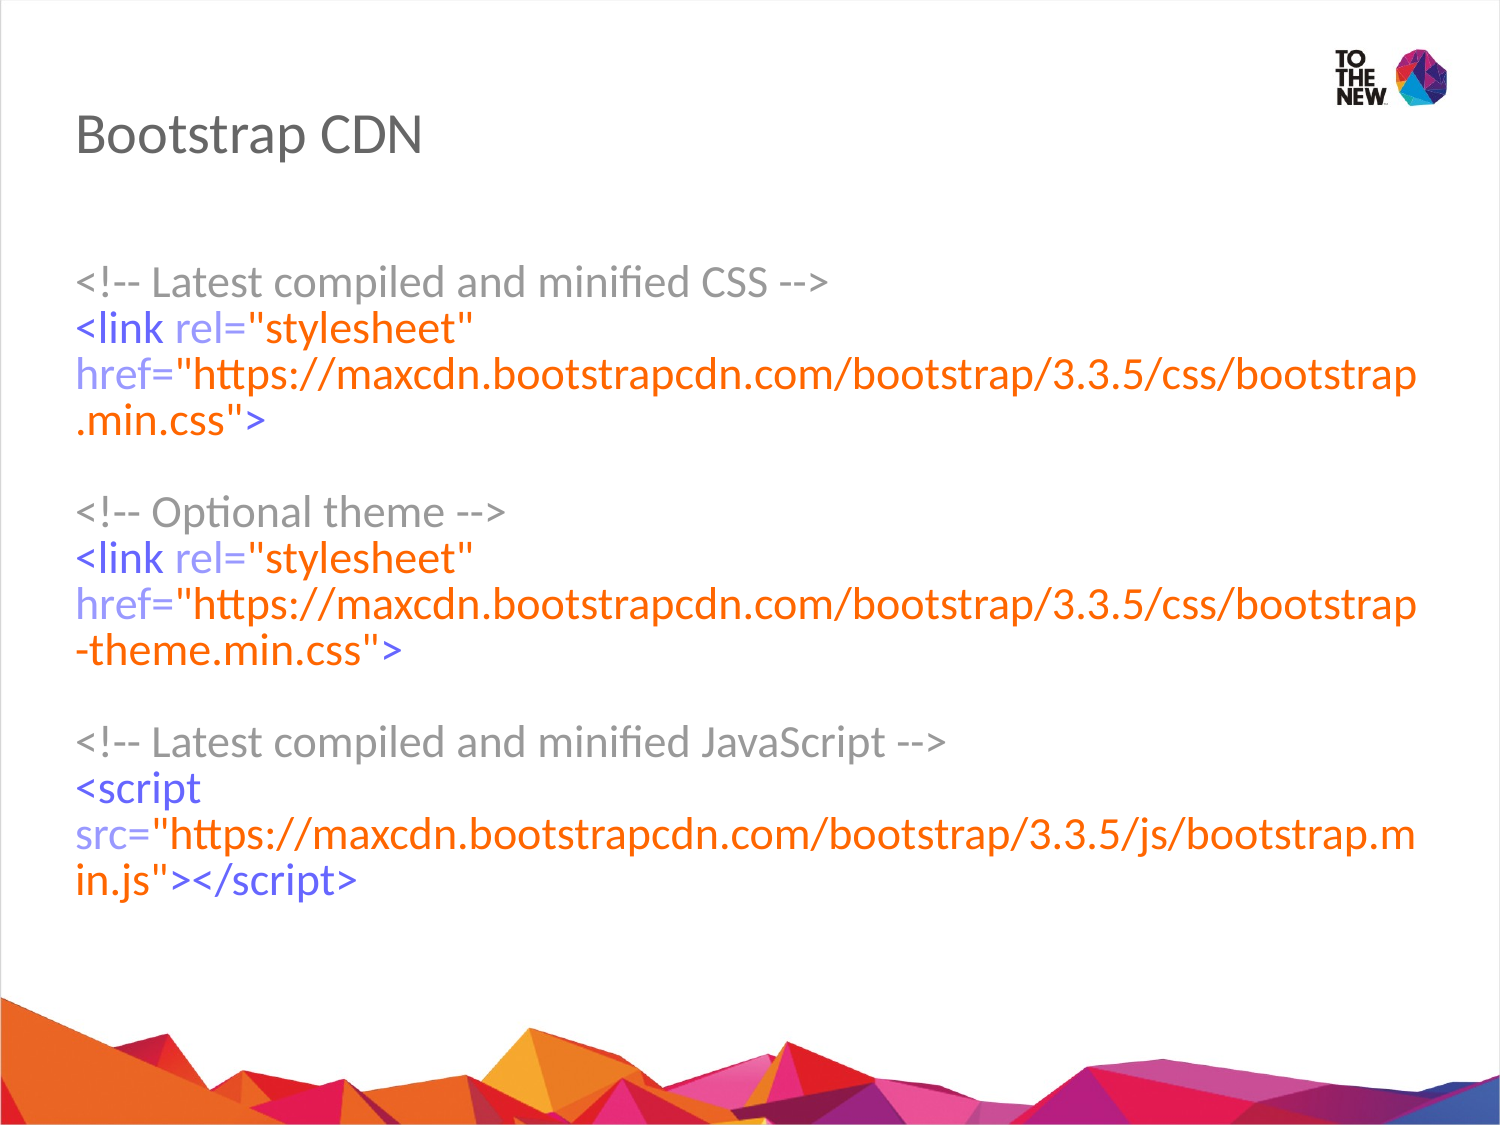

# Bootstrap CDN
<!-- Latest compiled and minified CSS -->
<link rel="stylesheet" href="https://maxcdn.bootstrapcdn.com/bootstrap/3.3.5/css/bootstrap.min.css">
<!-- Optional theme -->
<link rel="stylesheet" href="https://maxcdn.bootstrapcdn.com/bootstrap/3.3.5/css/bootstrap-theme.min.css">
<!-- Latest compiled and minified JavaScript -->
<script src="https://maxcdn.bootstrapcdn.com/bootstrap/3.3.5/js/bootstrap.min.js"></script>